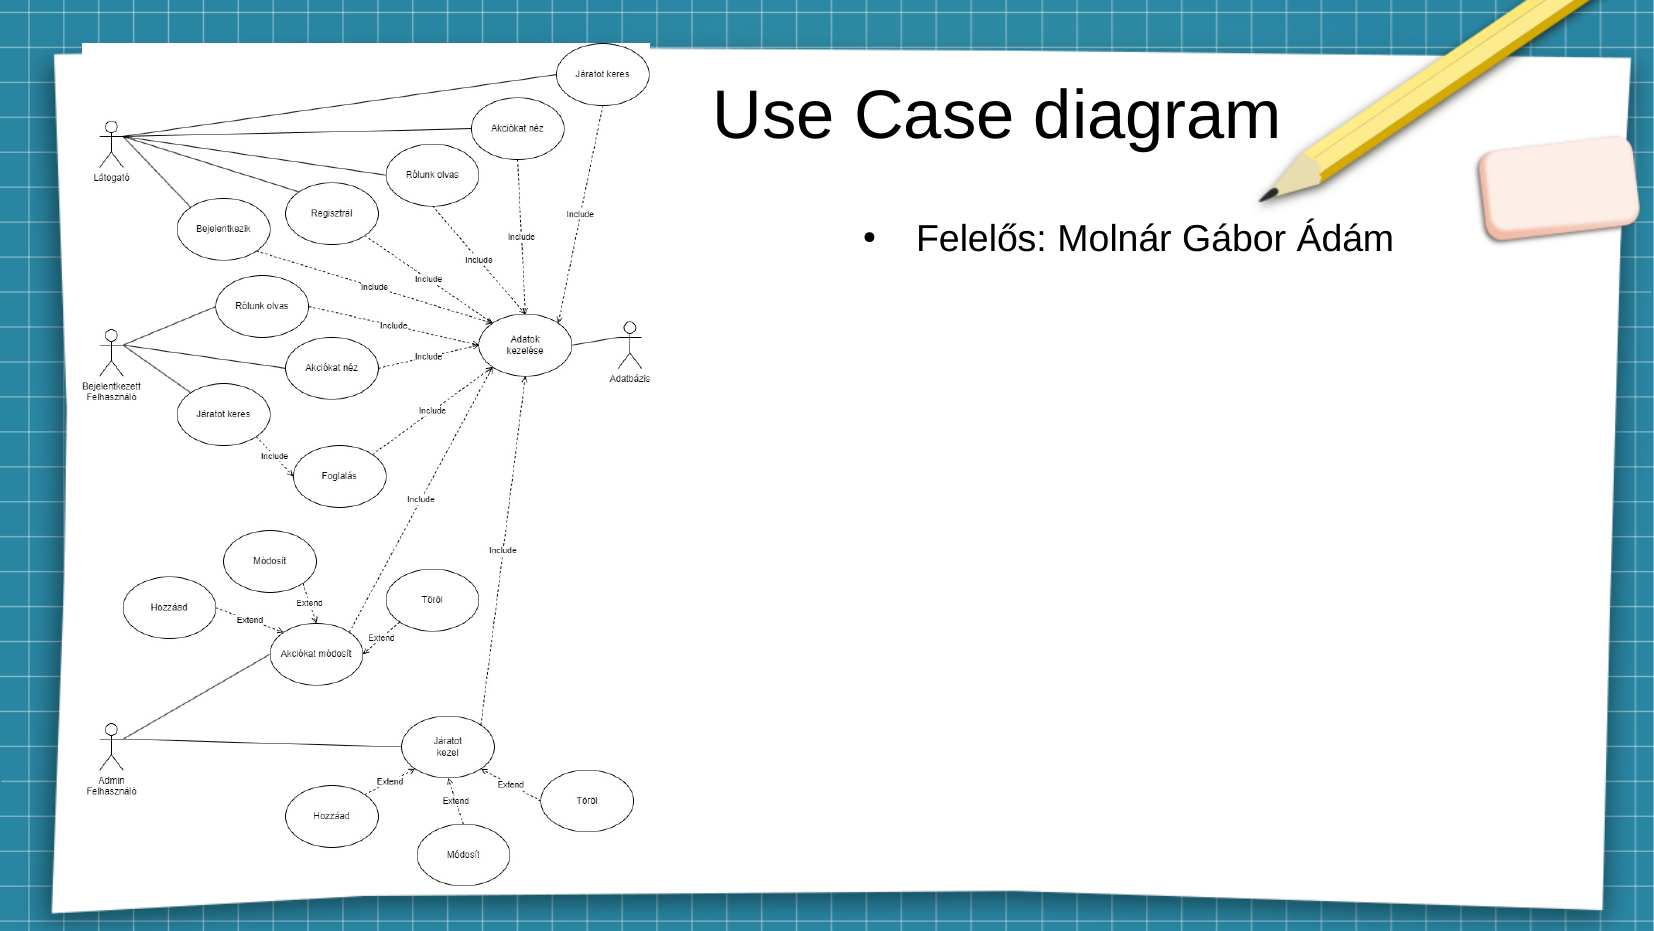

# Use Case diagram
Felelős: Molnár Gábor Ádám